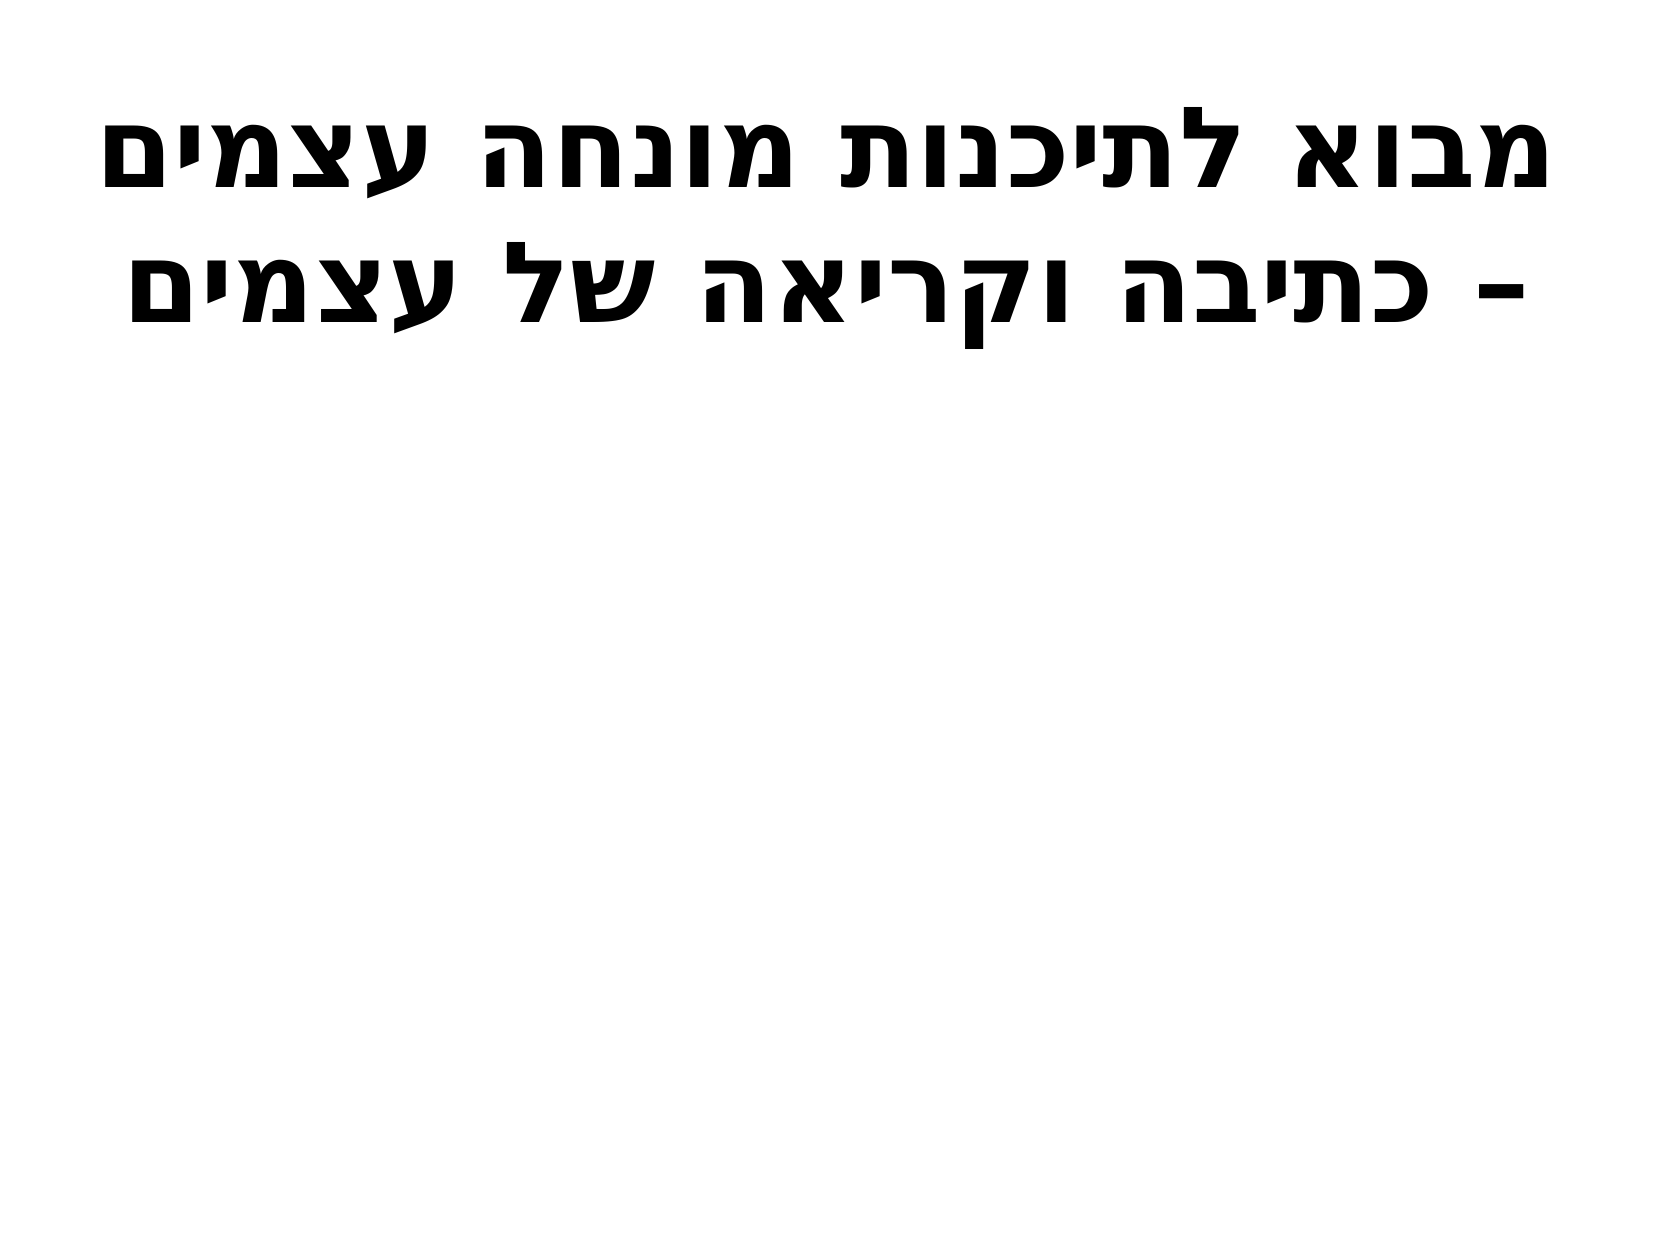

# מבוא לתיכנות מונחה עצמים – כתיבה וקריאה של עצמים